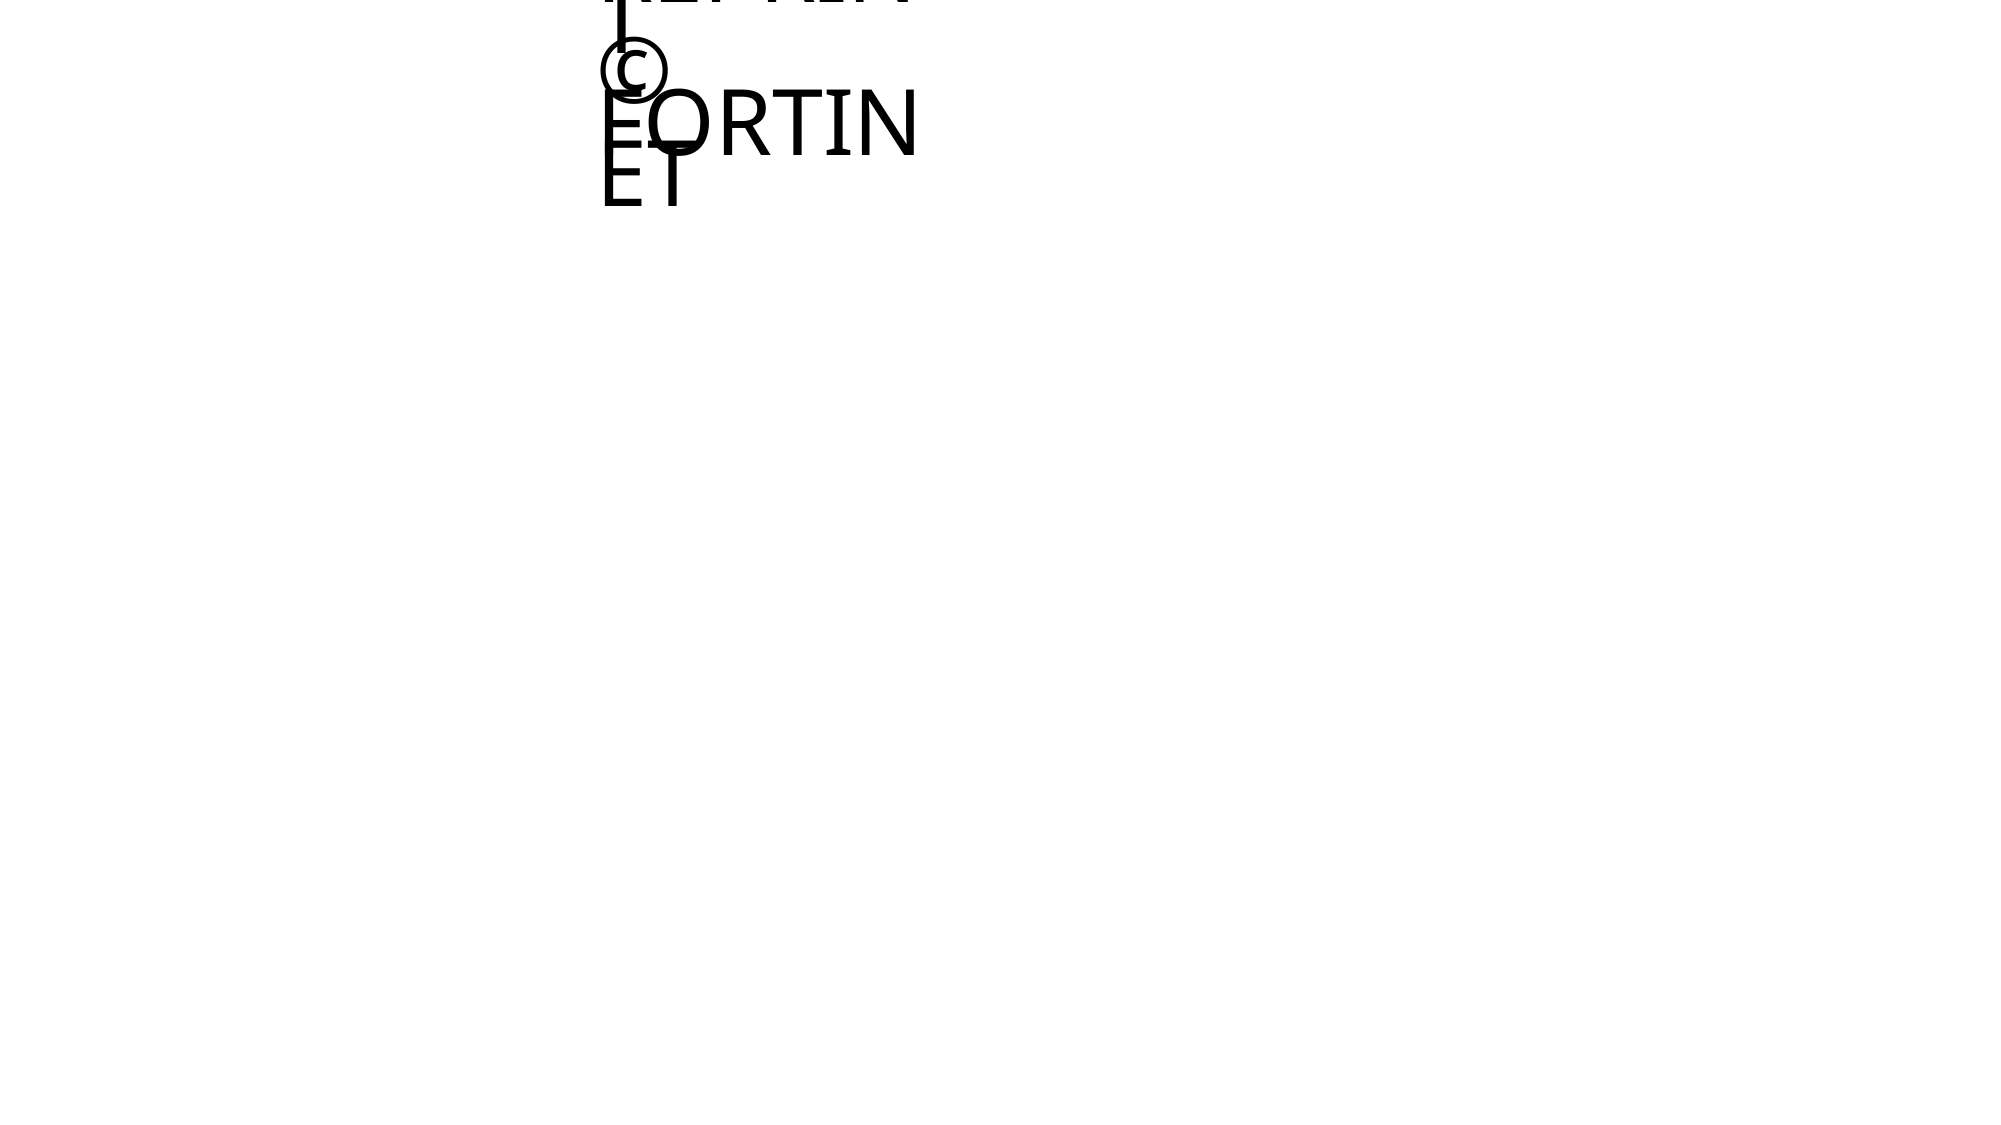

# DO NOT REPRINT
© FORTINET
FortiManager Study
Guide
for FortiManager 6.2